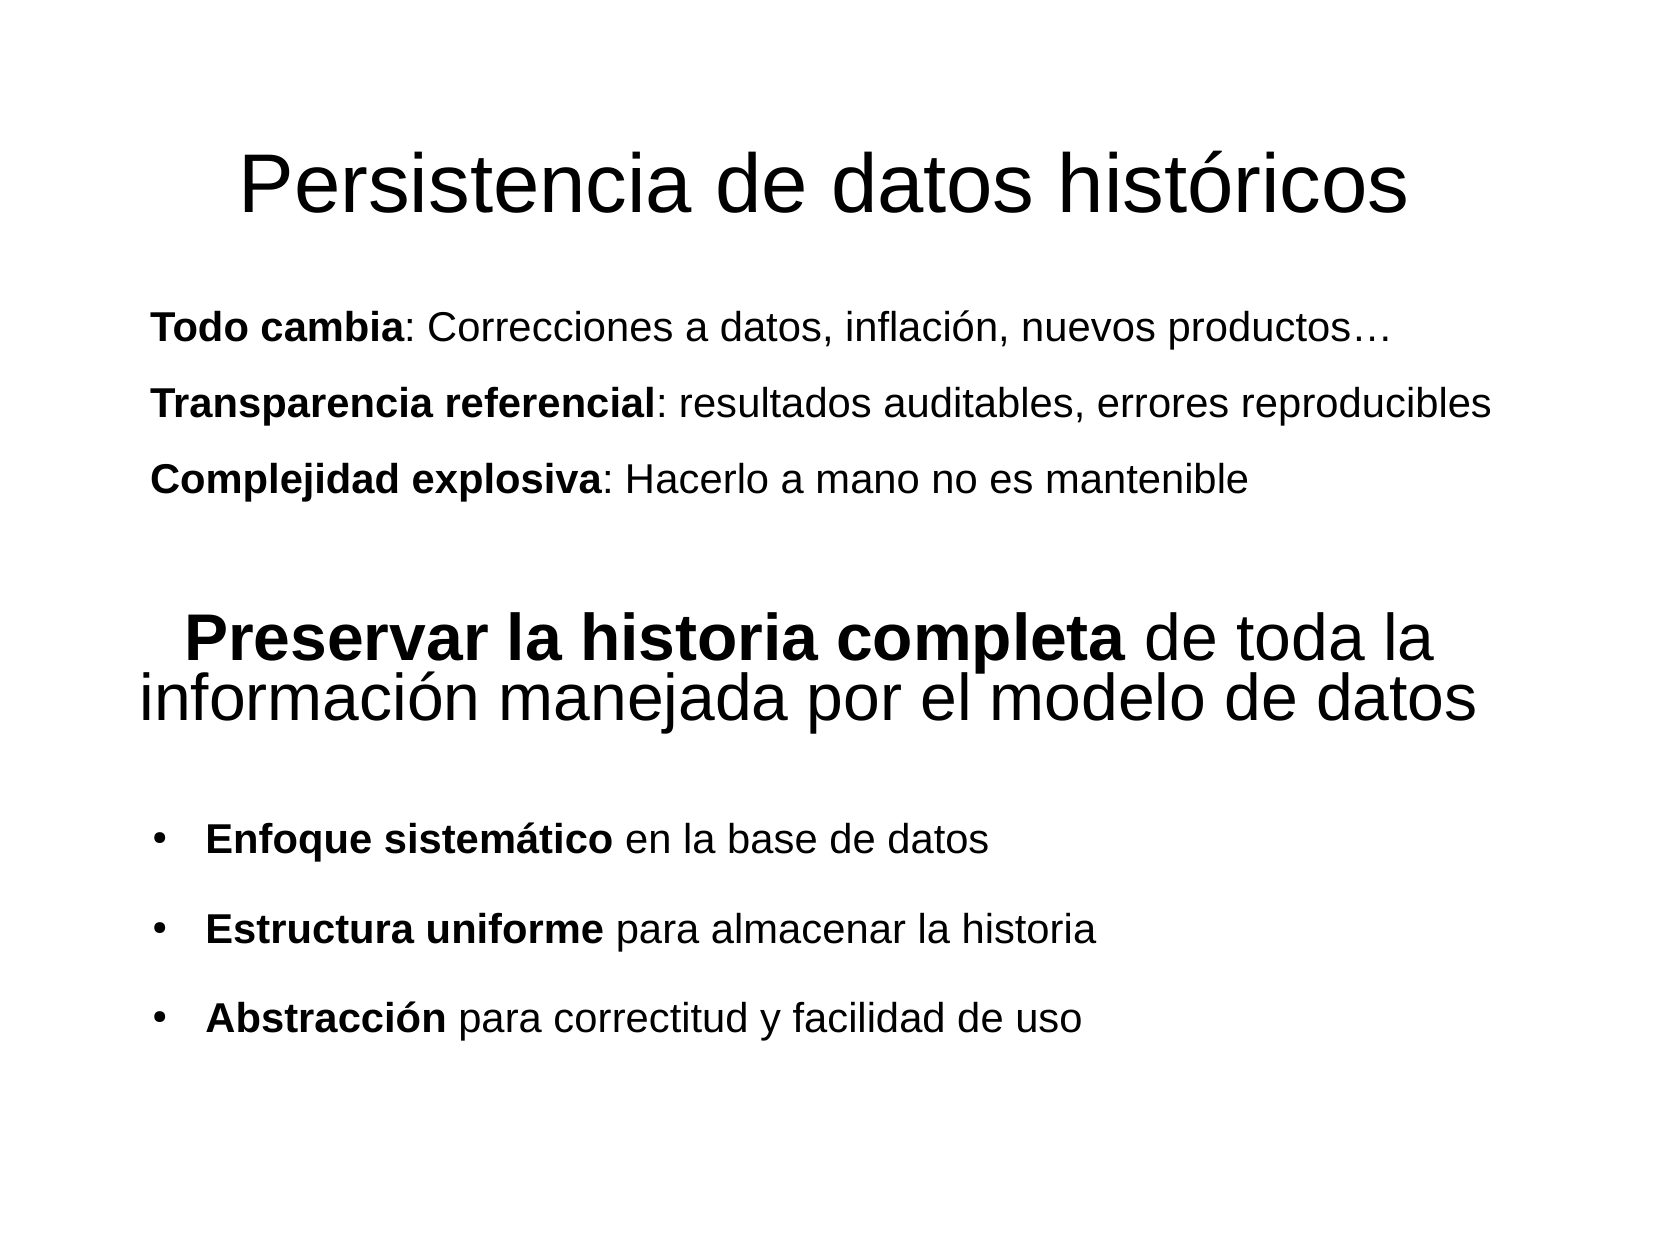

# Persistencia de datos históricos
Todo cambia: Correcciones a datos, inflación, nuevos productos…
Transparencia referencial: resultados auditables, errores reproducibles
Complejidad explosiva: Hacerlo a mano no es mantenible
Preservar la historia completa de toda la información manejada por el modelo de datos
Enfoque sistemático en la base de datos
Estructura uniforme para almacenar la historia
Abstracción para correctitud y facilidad de uso